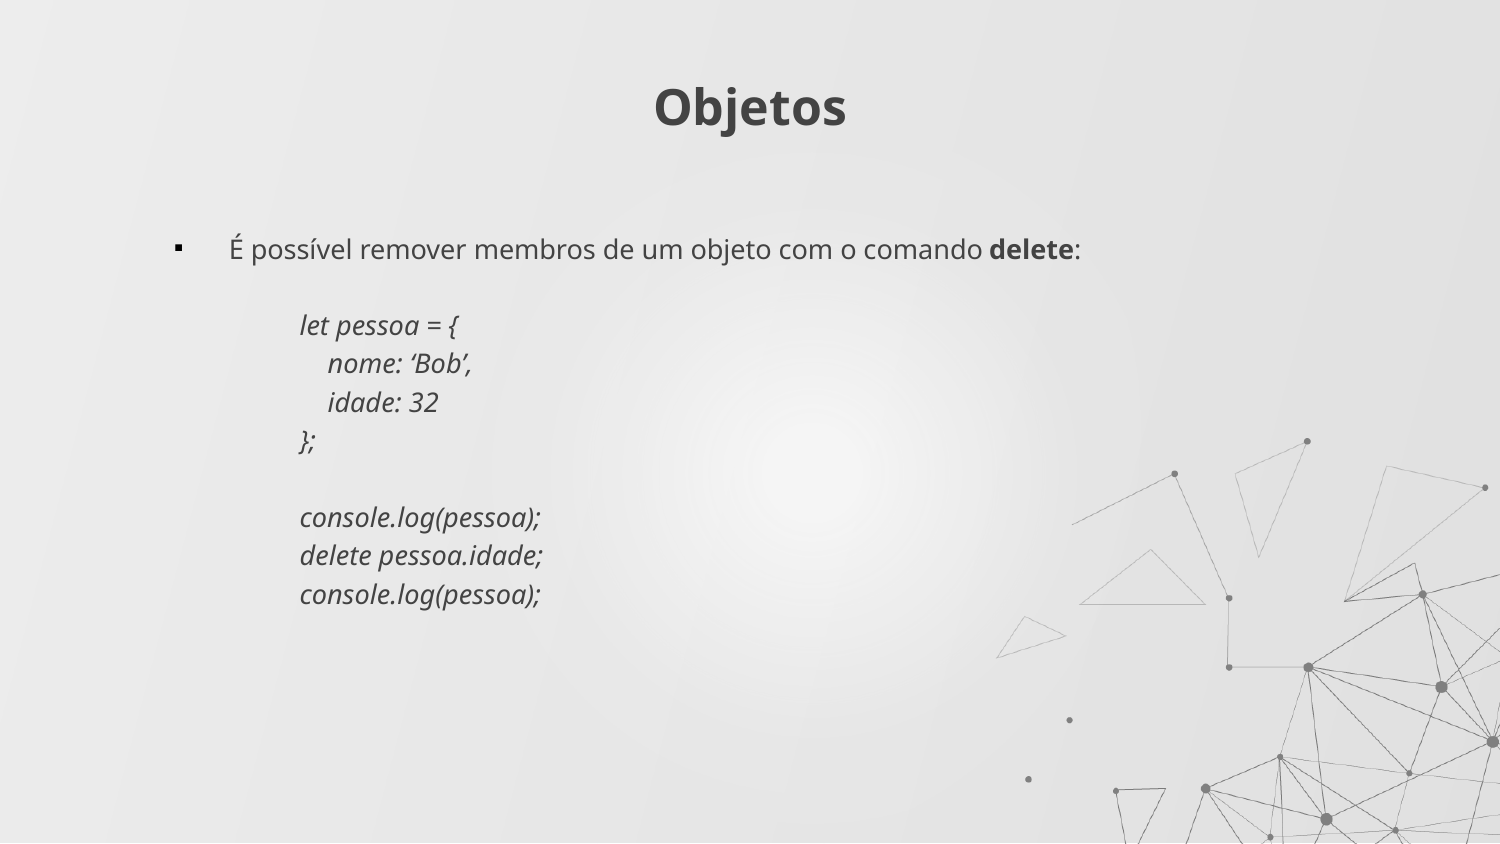

Objetos
# É possível remover membros de um objeto com o comando delete:
let pessoa = {
 nome: ‘Bob’,
 idade: 32
};
console.log(pessoa);
delete pessoa.idade;
console.log(pessoa);